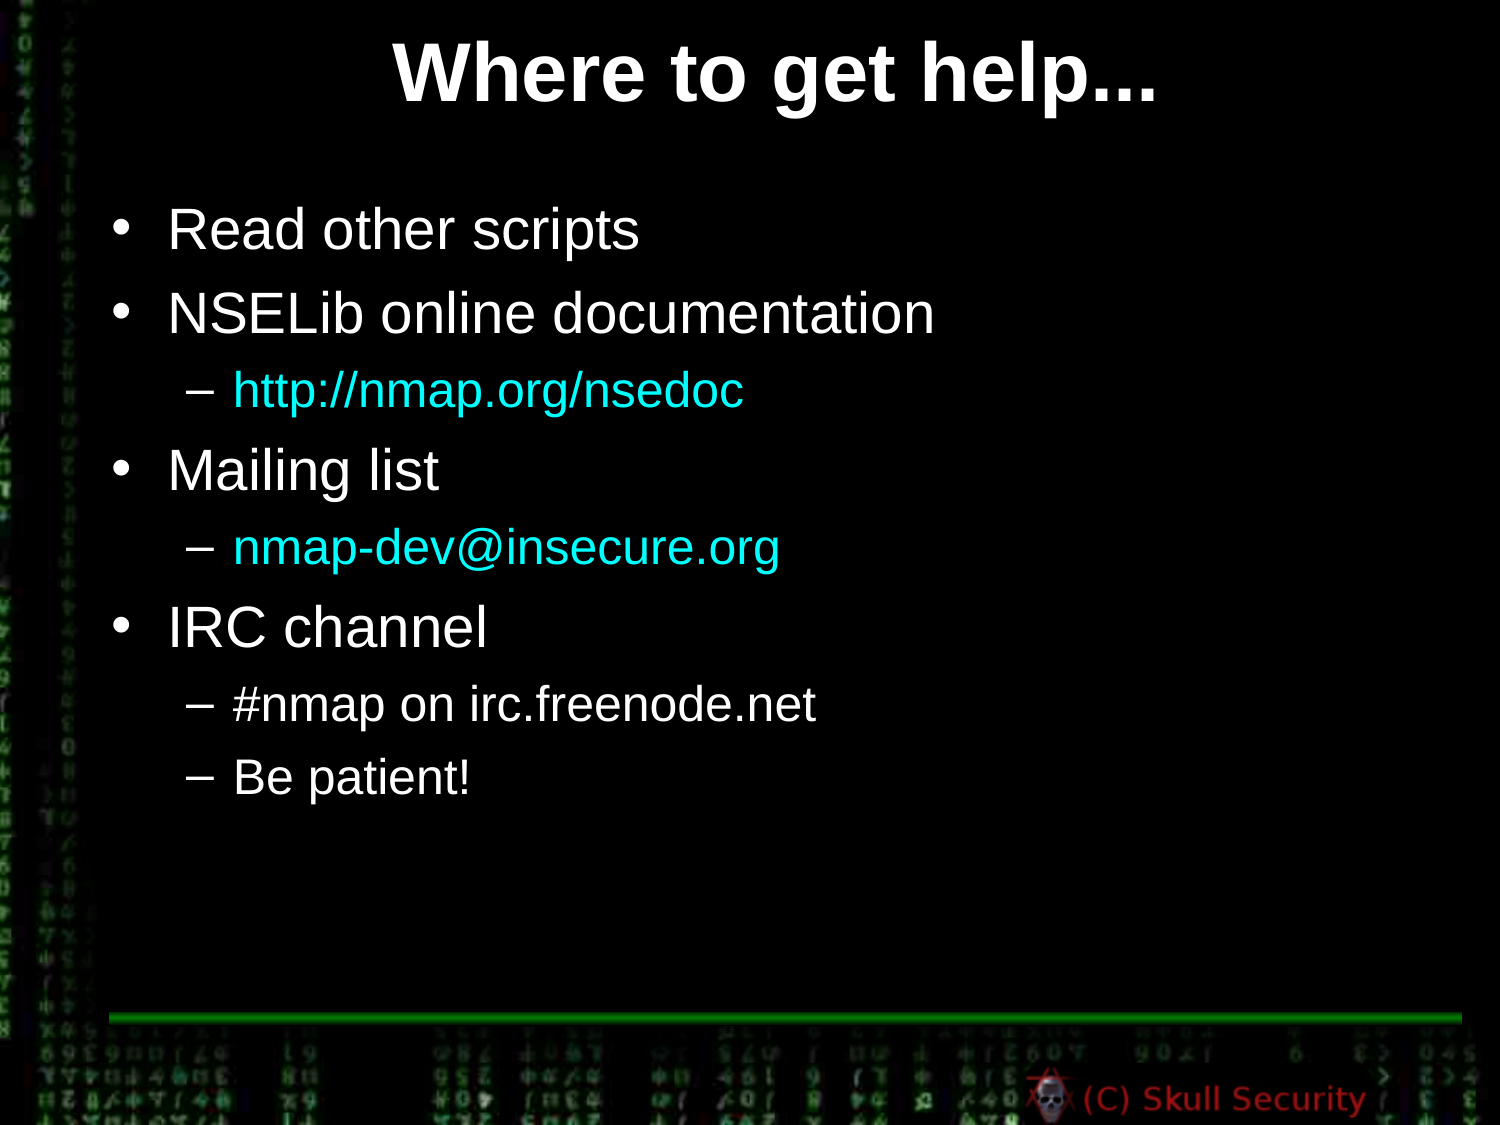

# Where to get help...
Read other scripts
NSELib online documentation
http://nmap.org/nsedoc
Mailing list
nmap-dev@insecure.org
IRC channel
#nmap on irc.freenode.net
Be patient!